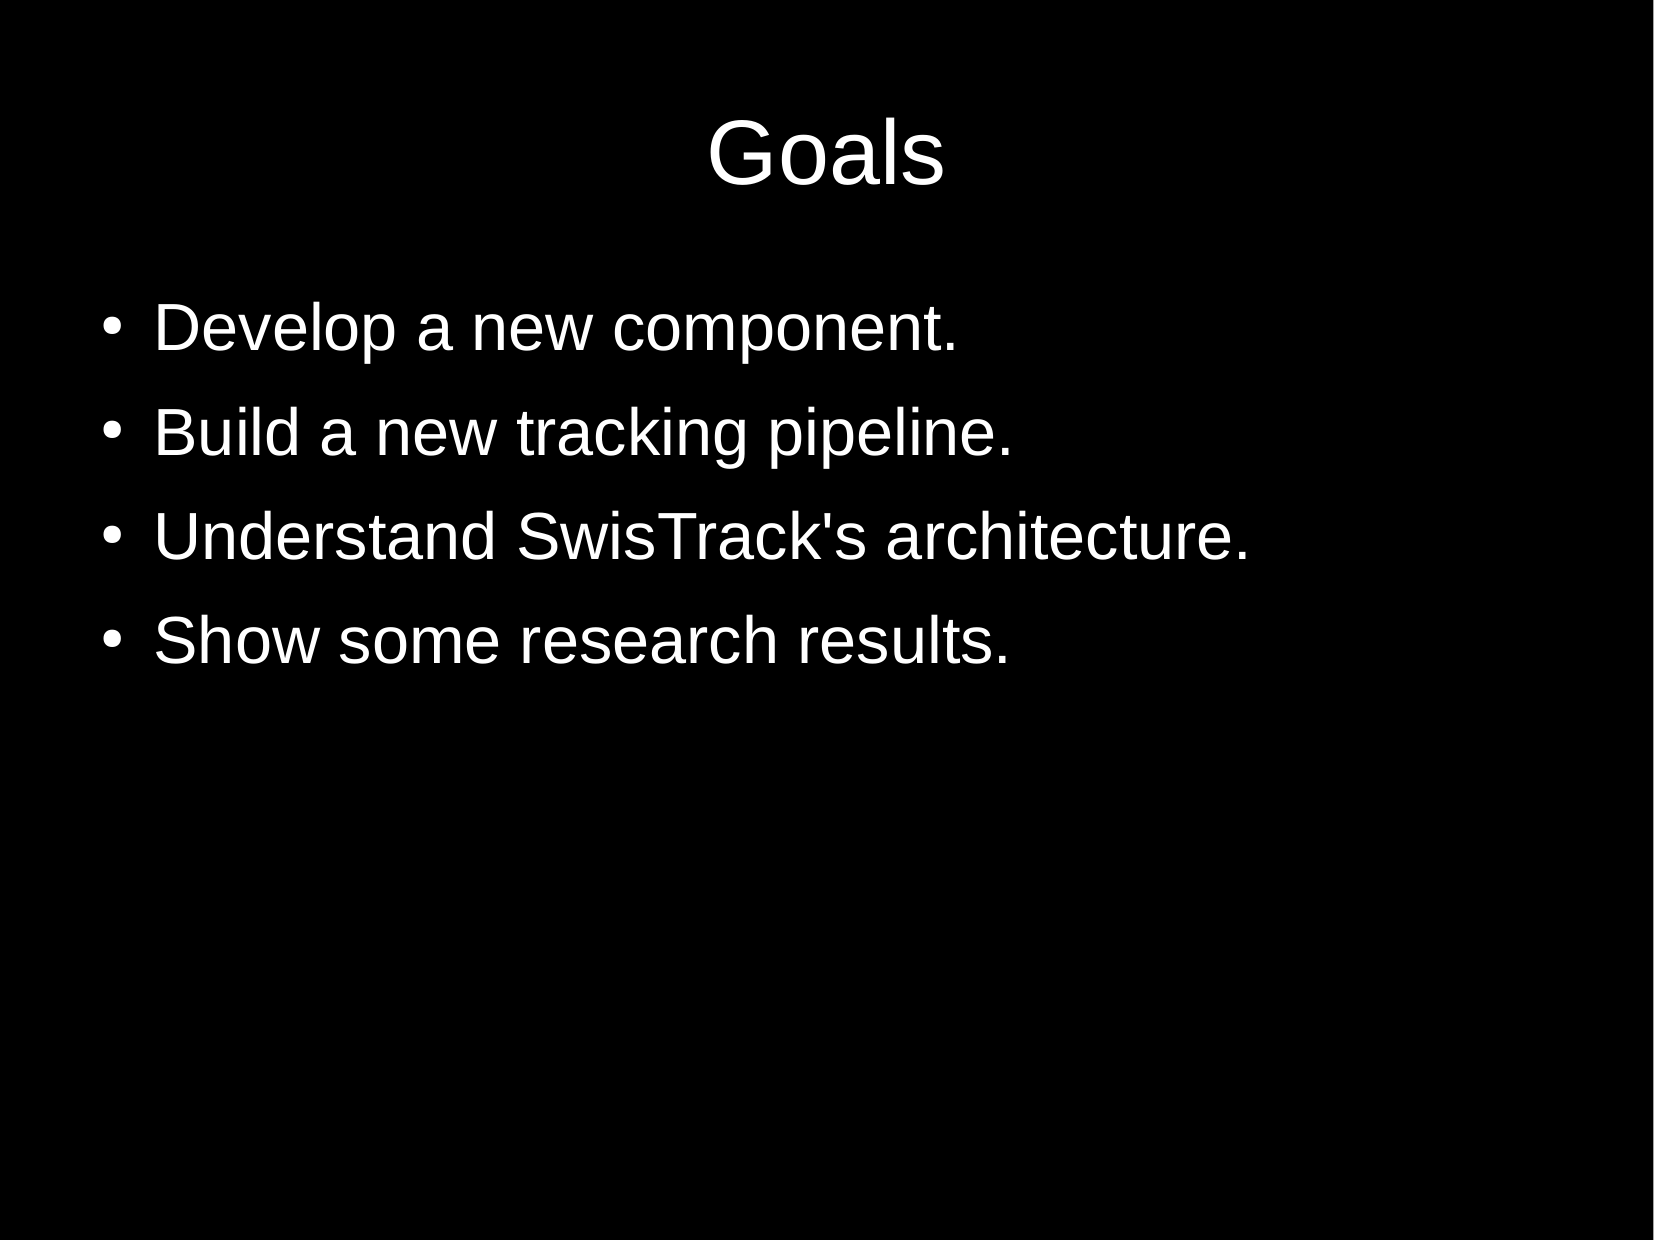

# Goals
Develop a new component.
Build a new tracking pipeline.
Understand SwisTrack's architecture.
Show some research results.